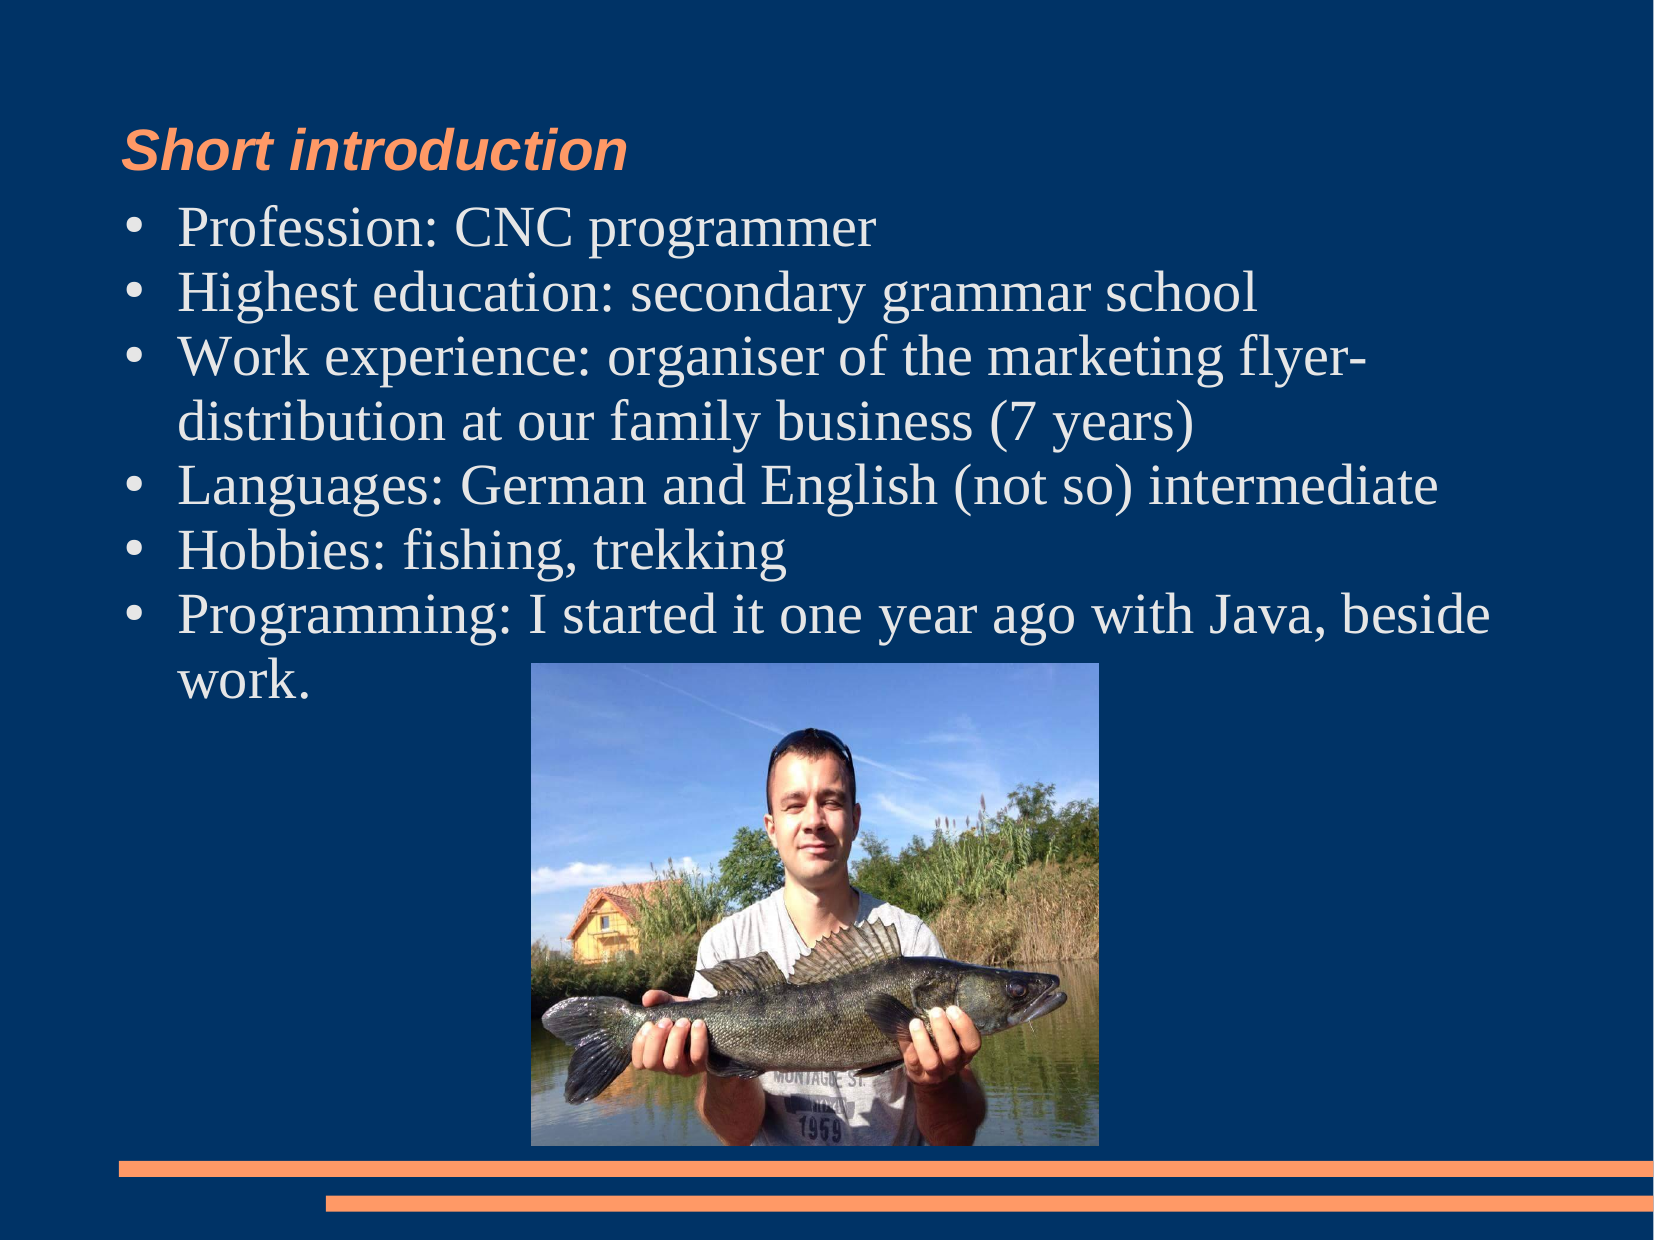

# Short introduction
Profession: CNC programmer
Highest education: secondary grammar school
Work experience: organiser of the marketing flyer-distribution at our family business (7 years)
Languages: German and English (not so) intermediate
Hobbies: fishing, trekking
Programming: I started it one year ago with Java, beside work.